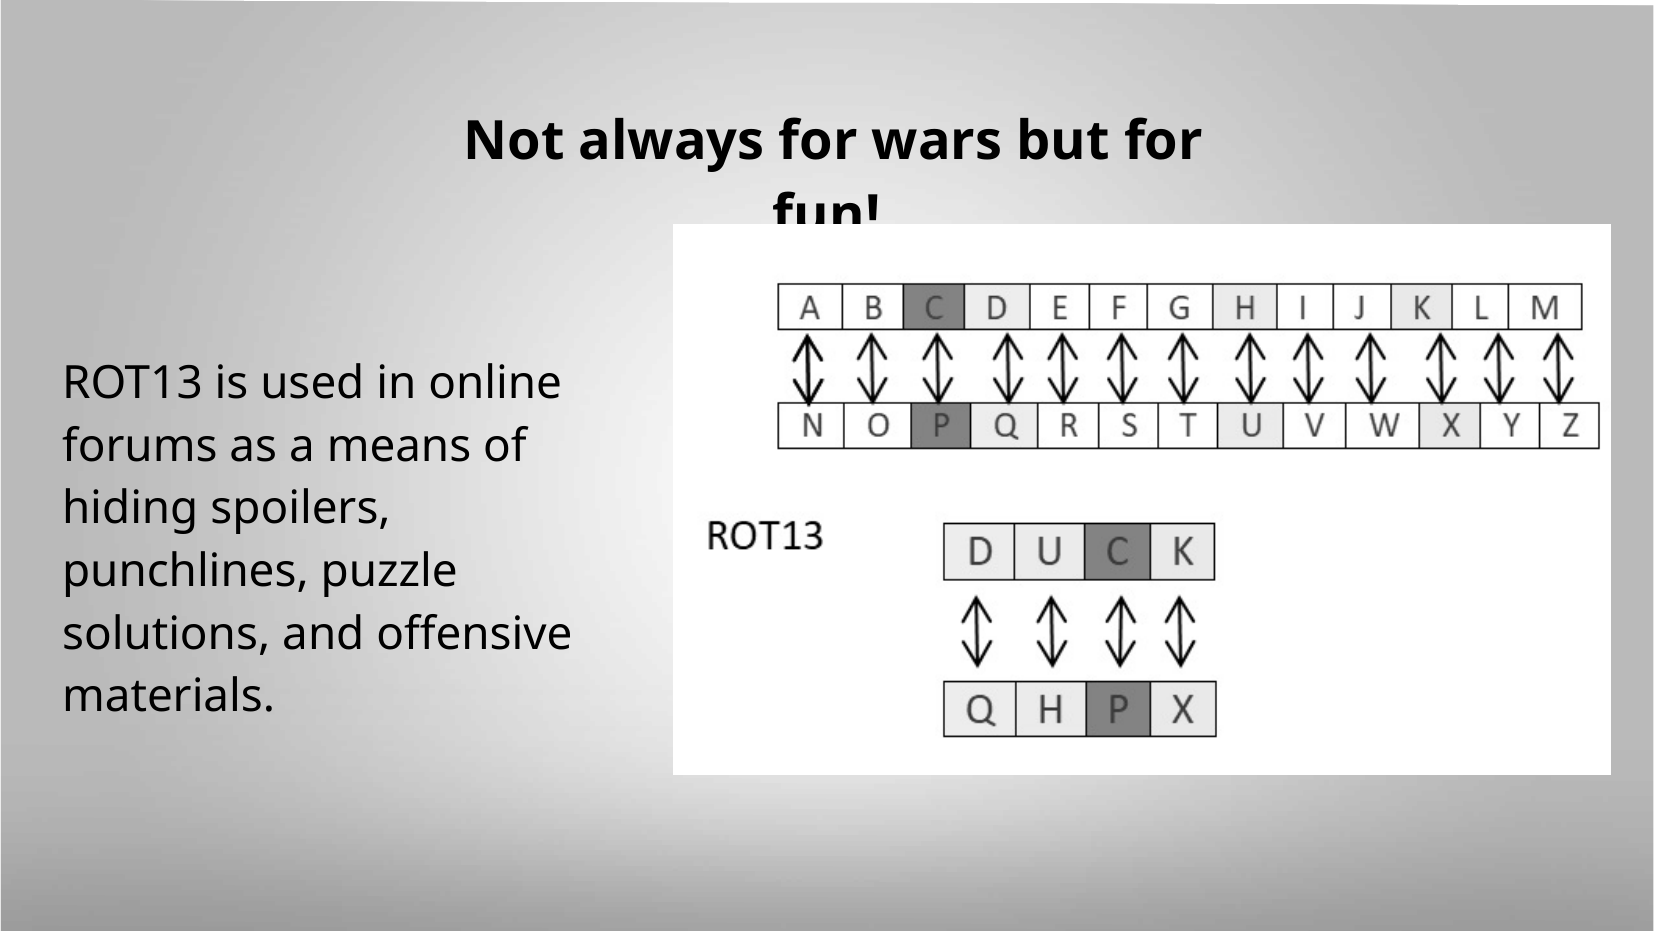

Not always for wars but for fun!
ROT13 is used in online forums as a means of hiding spoilers, punchlines, puzzle solutions, and offensive materials.